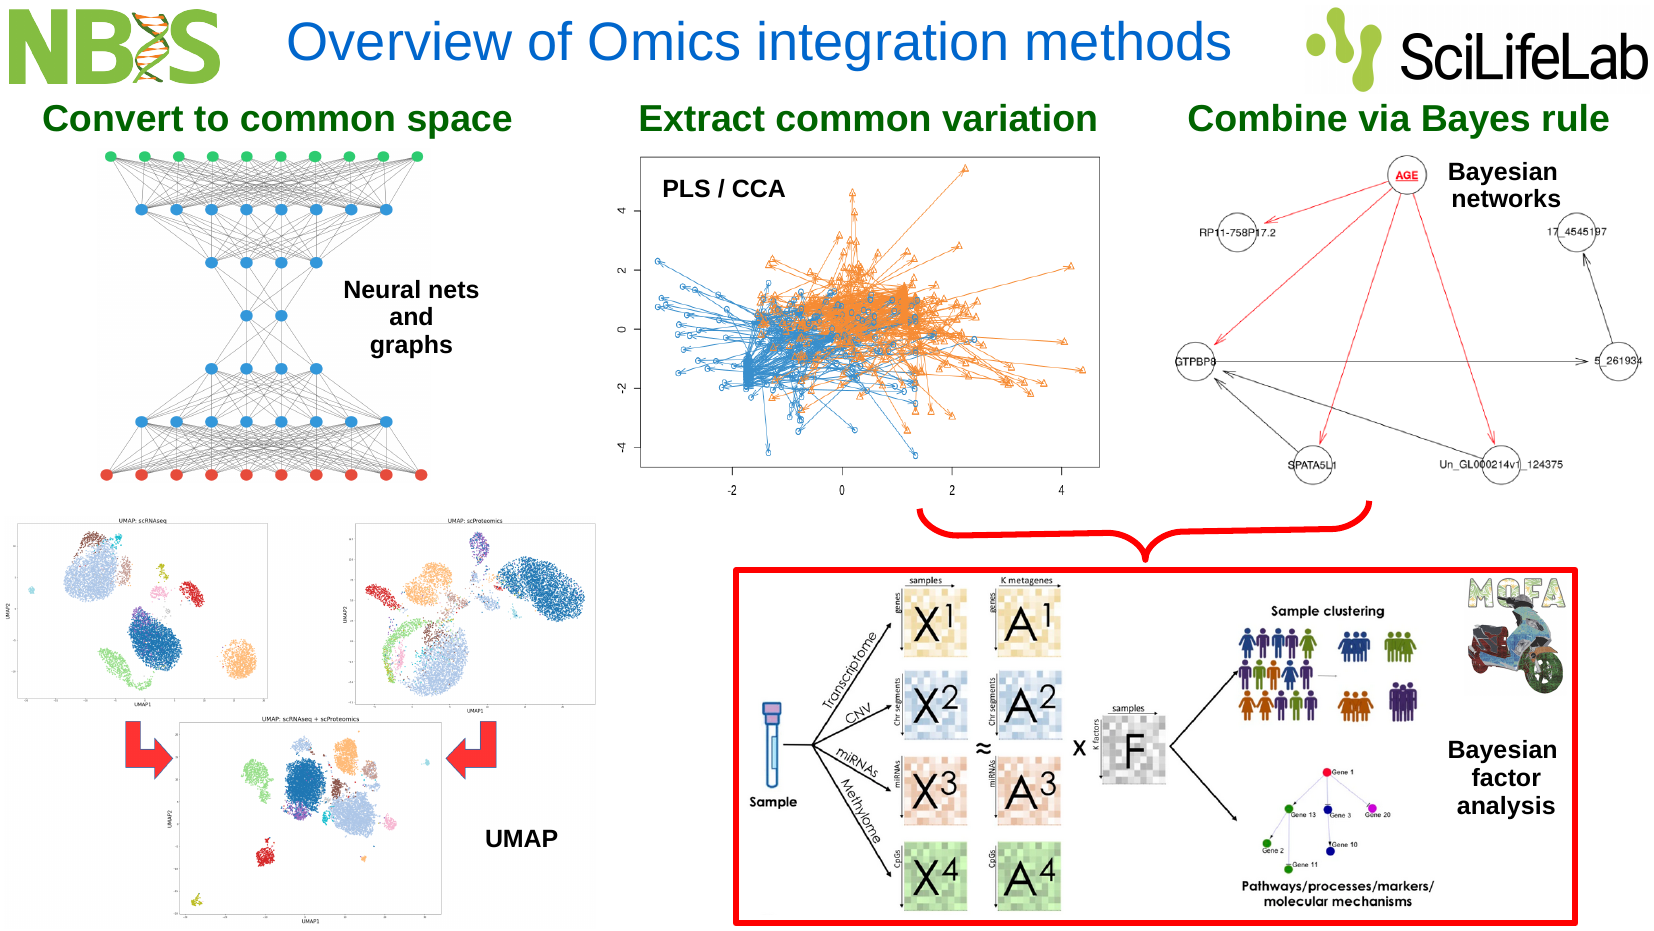

Overview of Omics integration methods
Convert to common space
Neural nets
and
graphs
UMAP
Extract common variation
PLS / CCA
Combine via Bayes rule
Bayesian
networks
Bayesian
factor
analysis